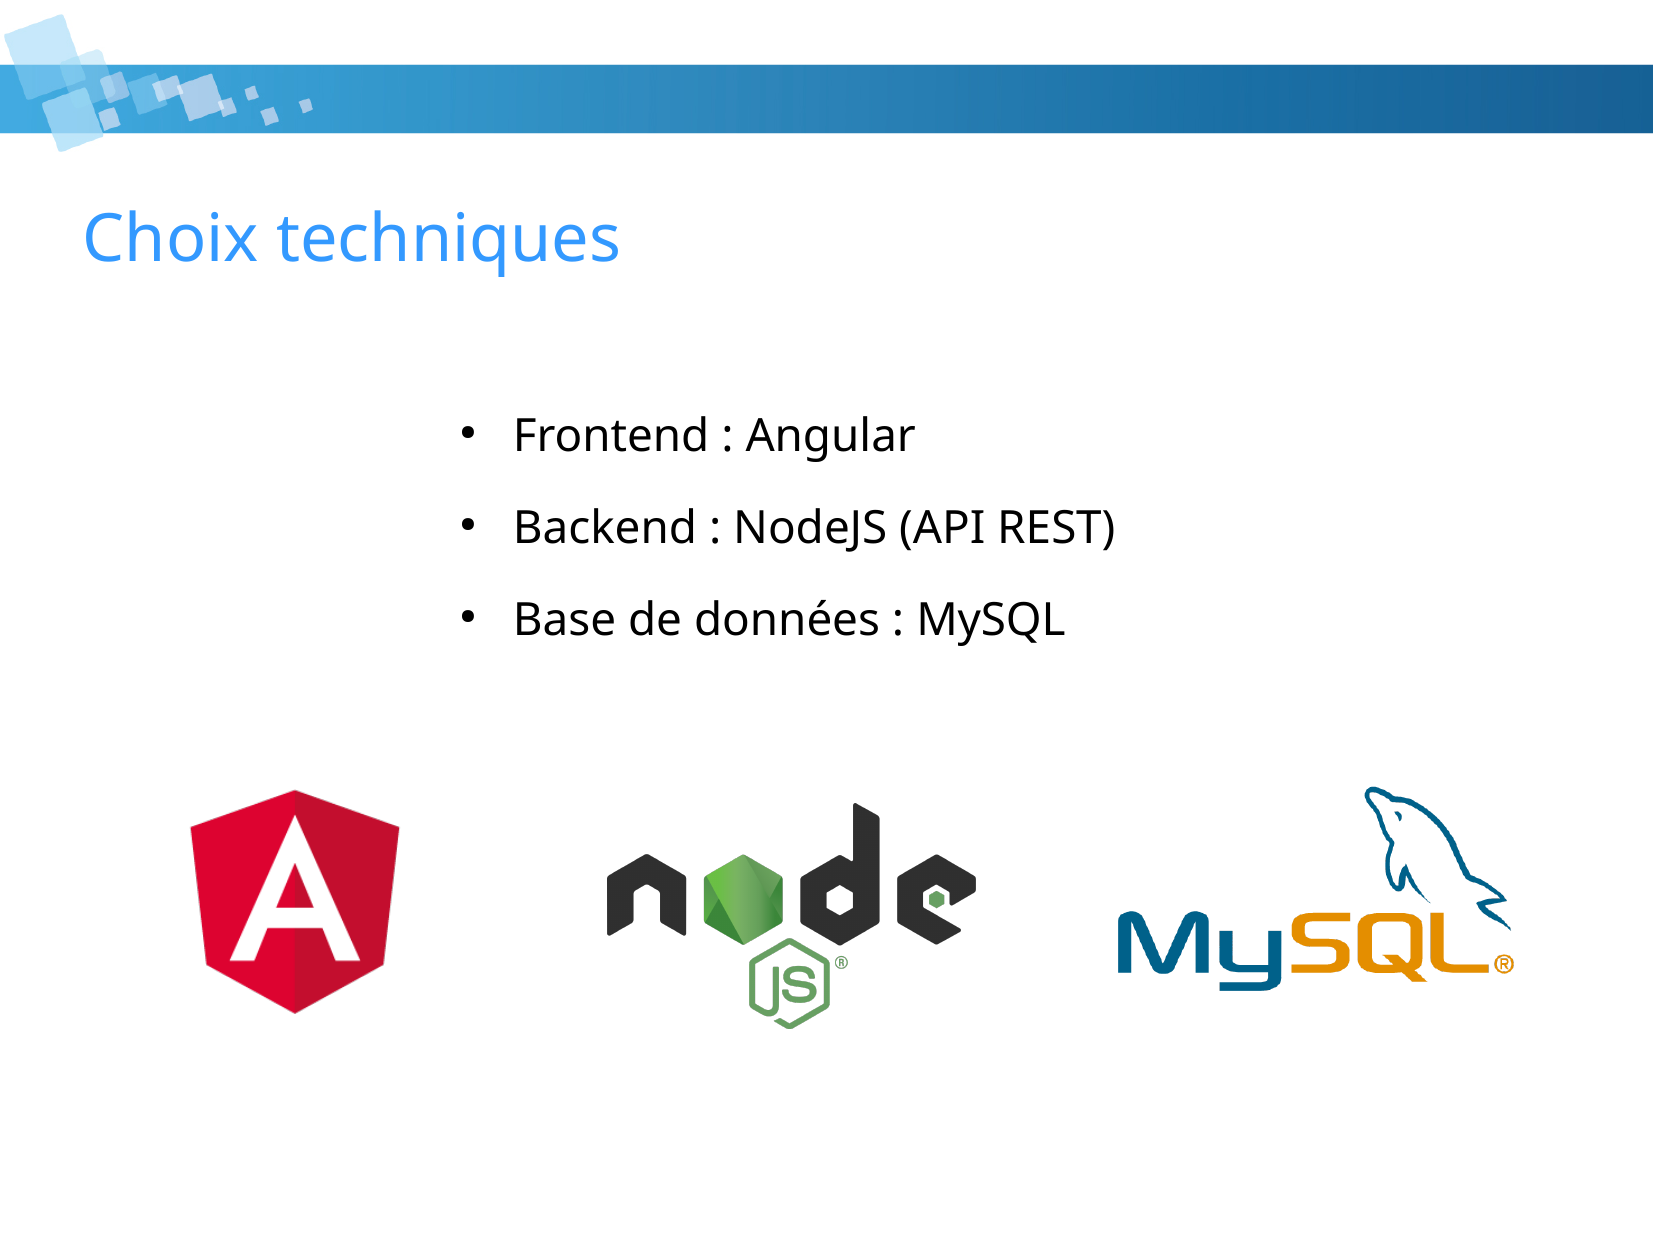

# Choix techniques
Frontend : Angular
Backend : NodeJS (API REST)
Base de données : MySQL